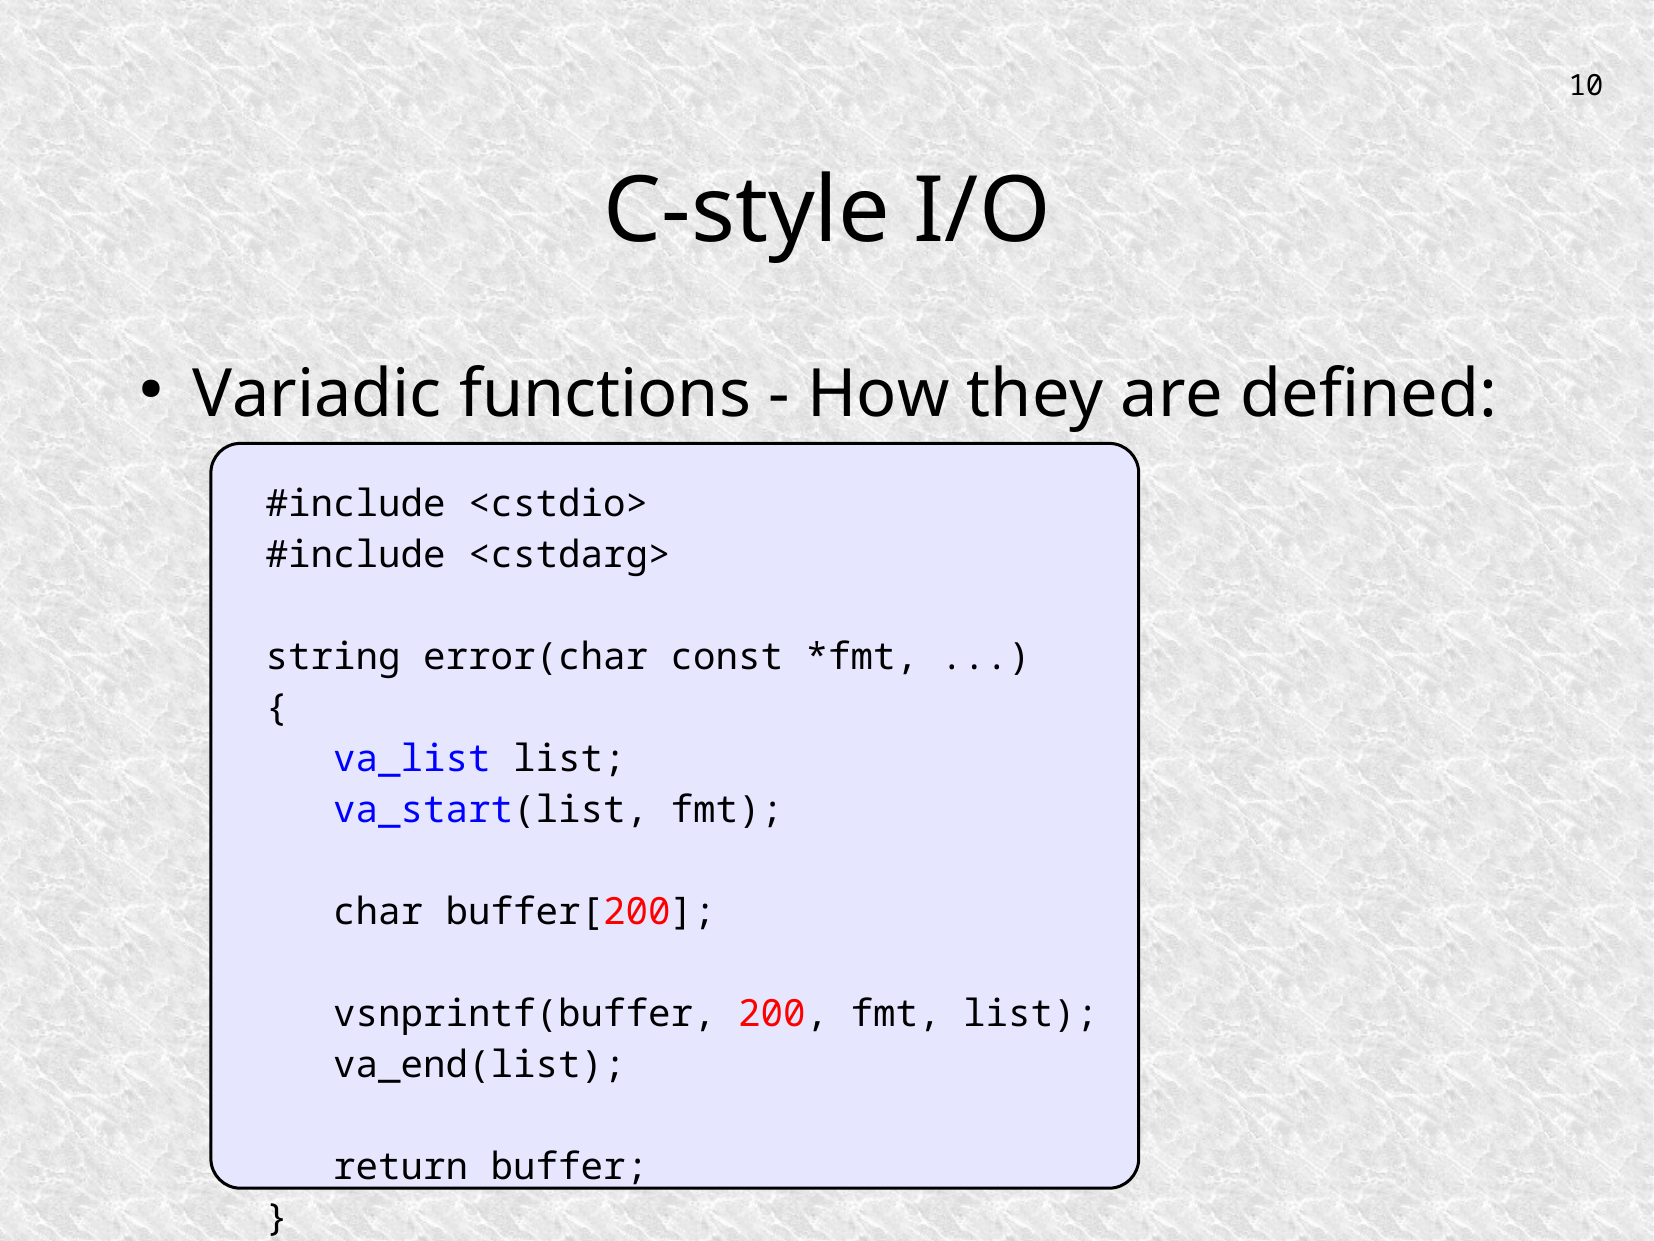

10
# C-style I/O
Variadic functions - How they are defined:
#include <cstdio>
#include <cstdarg>
string error(char const *fmt, ...)
{
 va_list list;
 va_start(list, fmt);
 char buffer[200];
 vsnprintf(buffer, 200, fmt, list);
 va_end(list);
 return buffer;
}